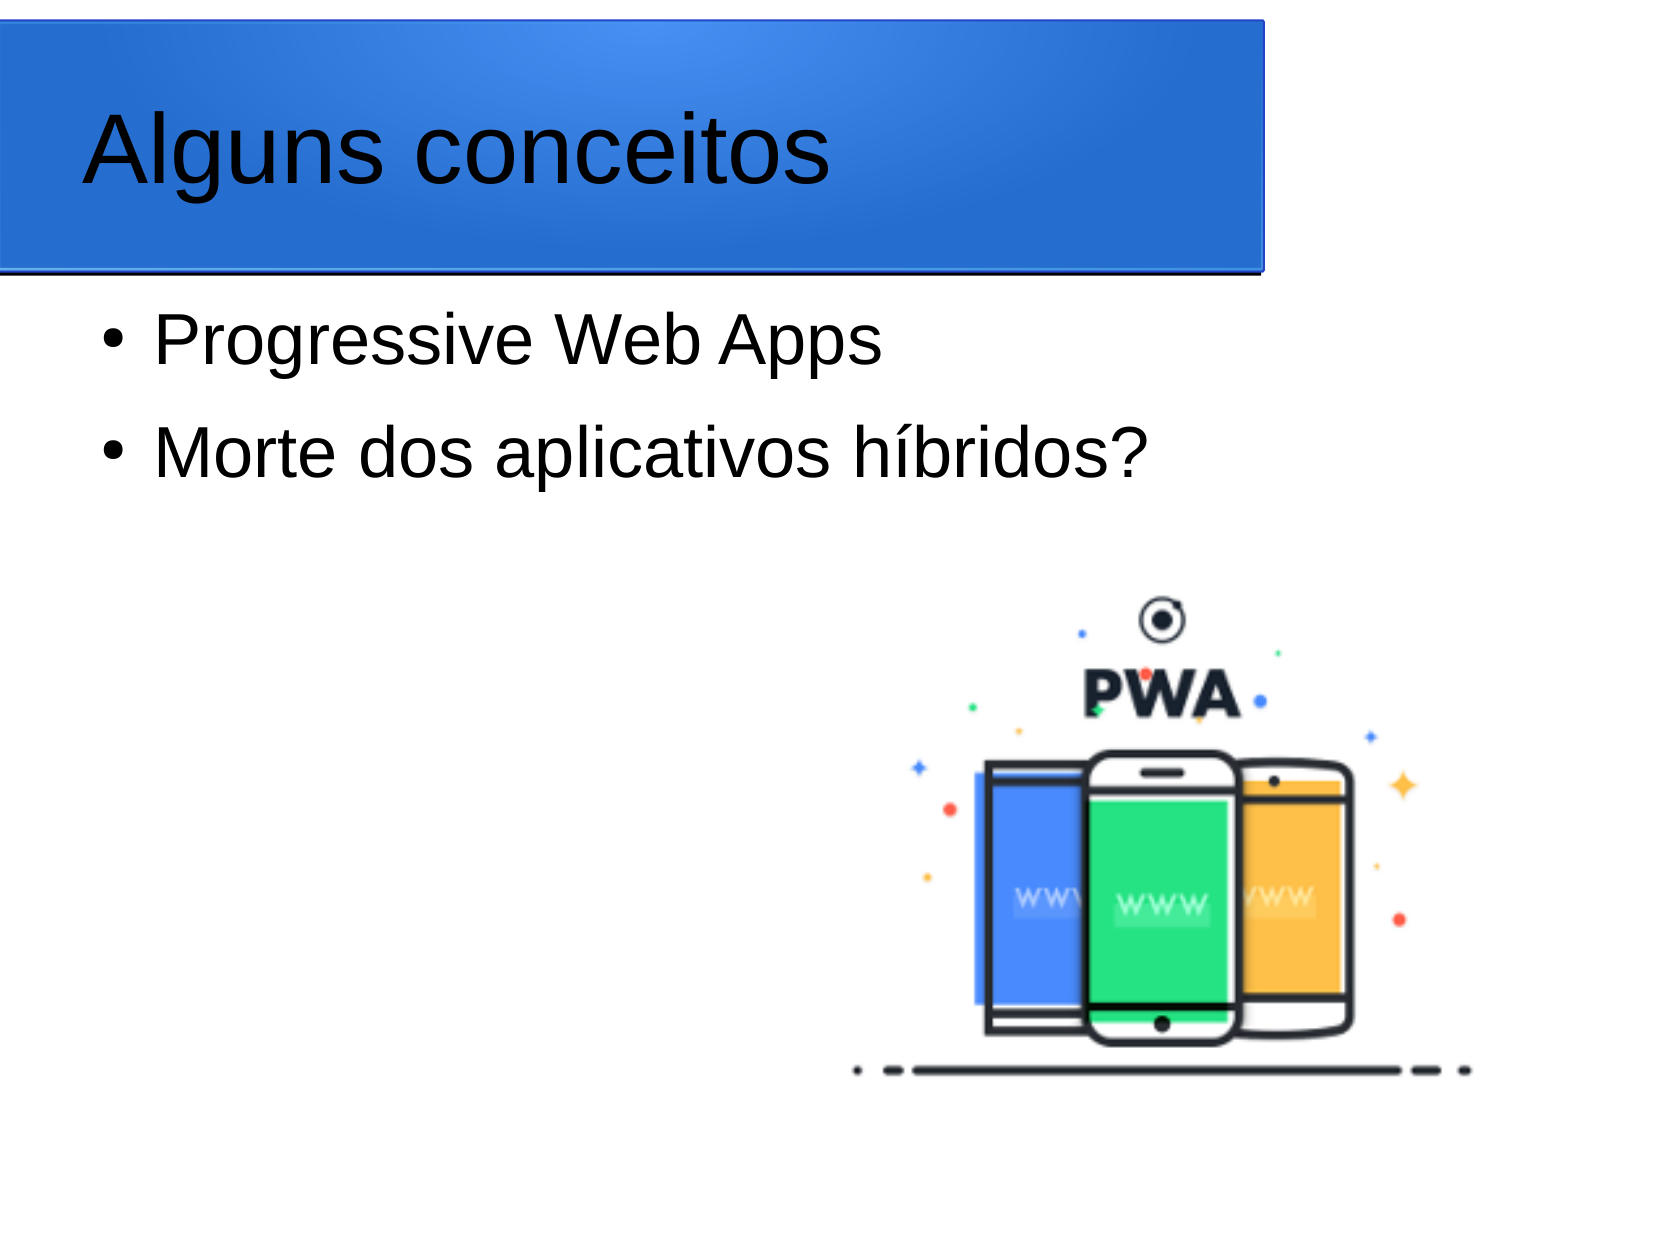

# Alguns conceitos
Progressive Web Apps
Morte dos aplicativos híbridos?